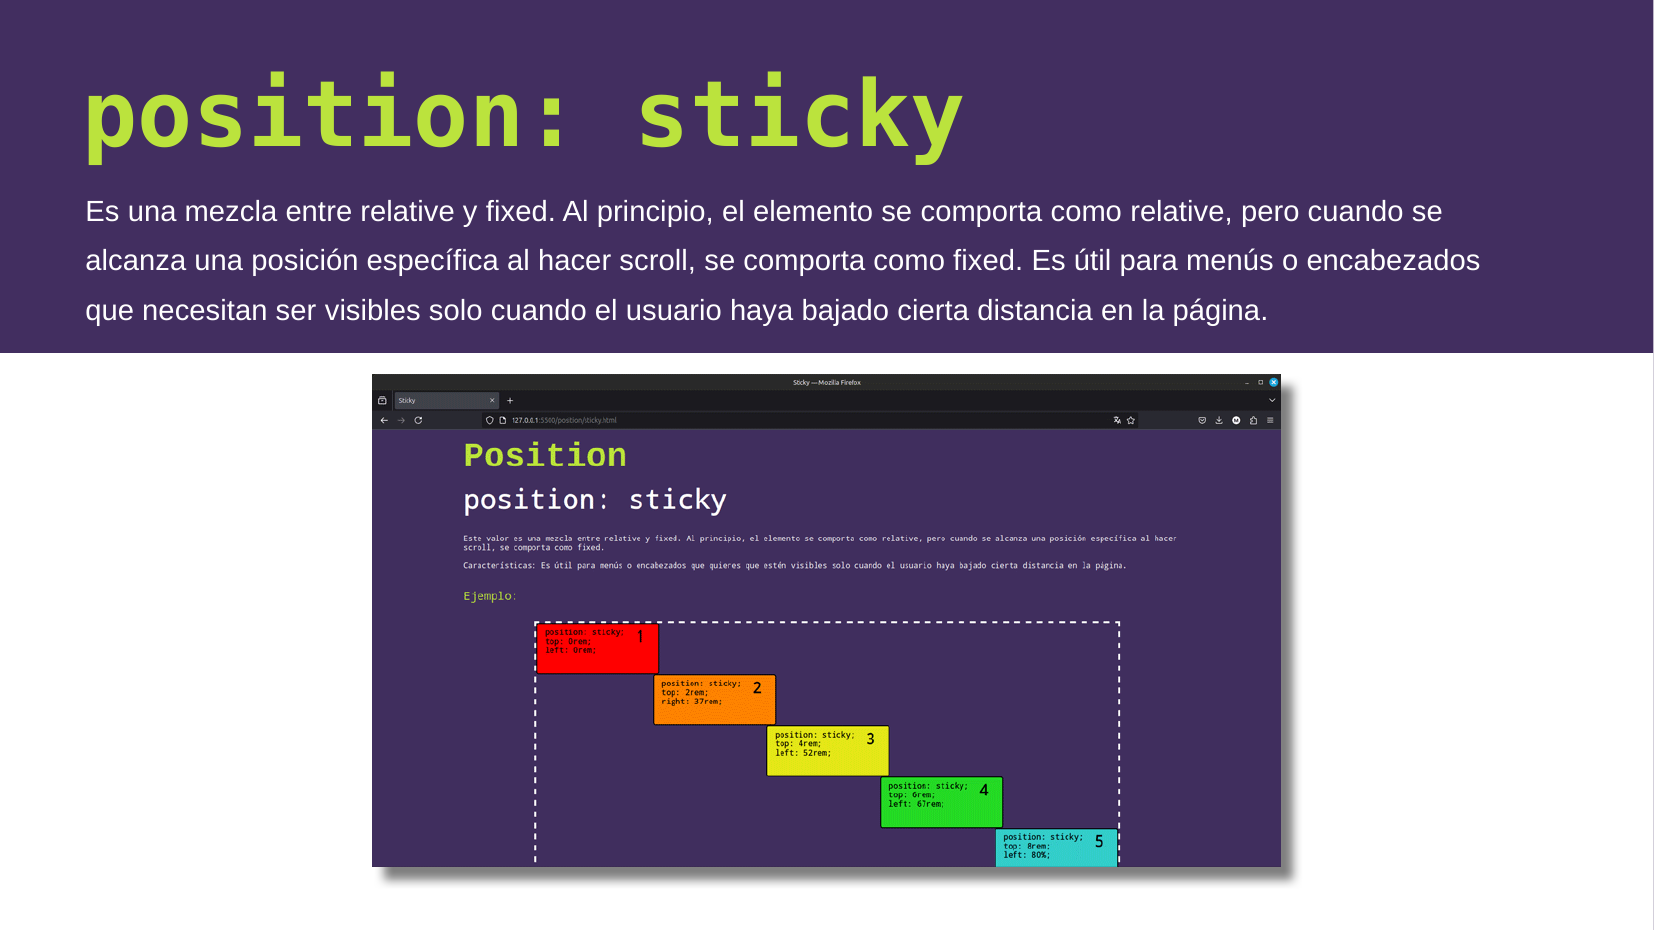

# position: sticky
Es una mezcla entre relative y fixed. Al principio, el elemento se comporta como relative, pero cuando se alcanza una posición específica al hacer scroll, se comporta como fixed. Es útil para menús o encabezados que necesitan ser visibles solo cuando el usuario haya bajado cierta distancia en la página.